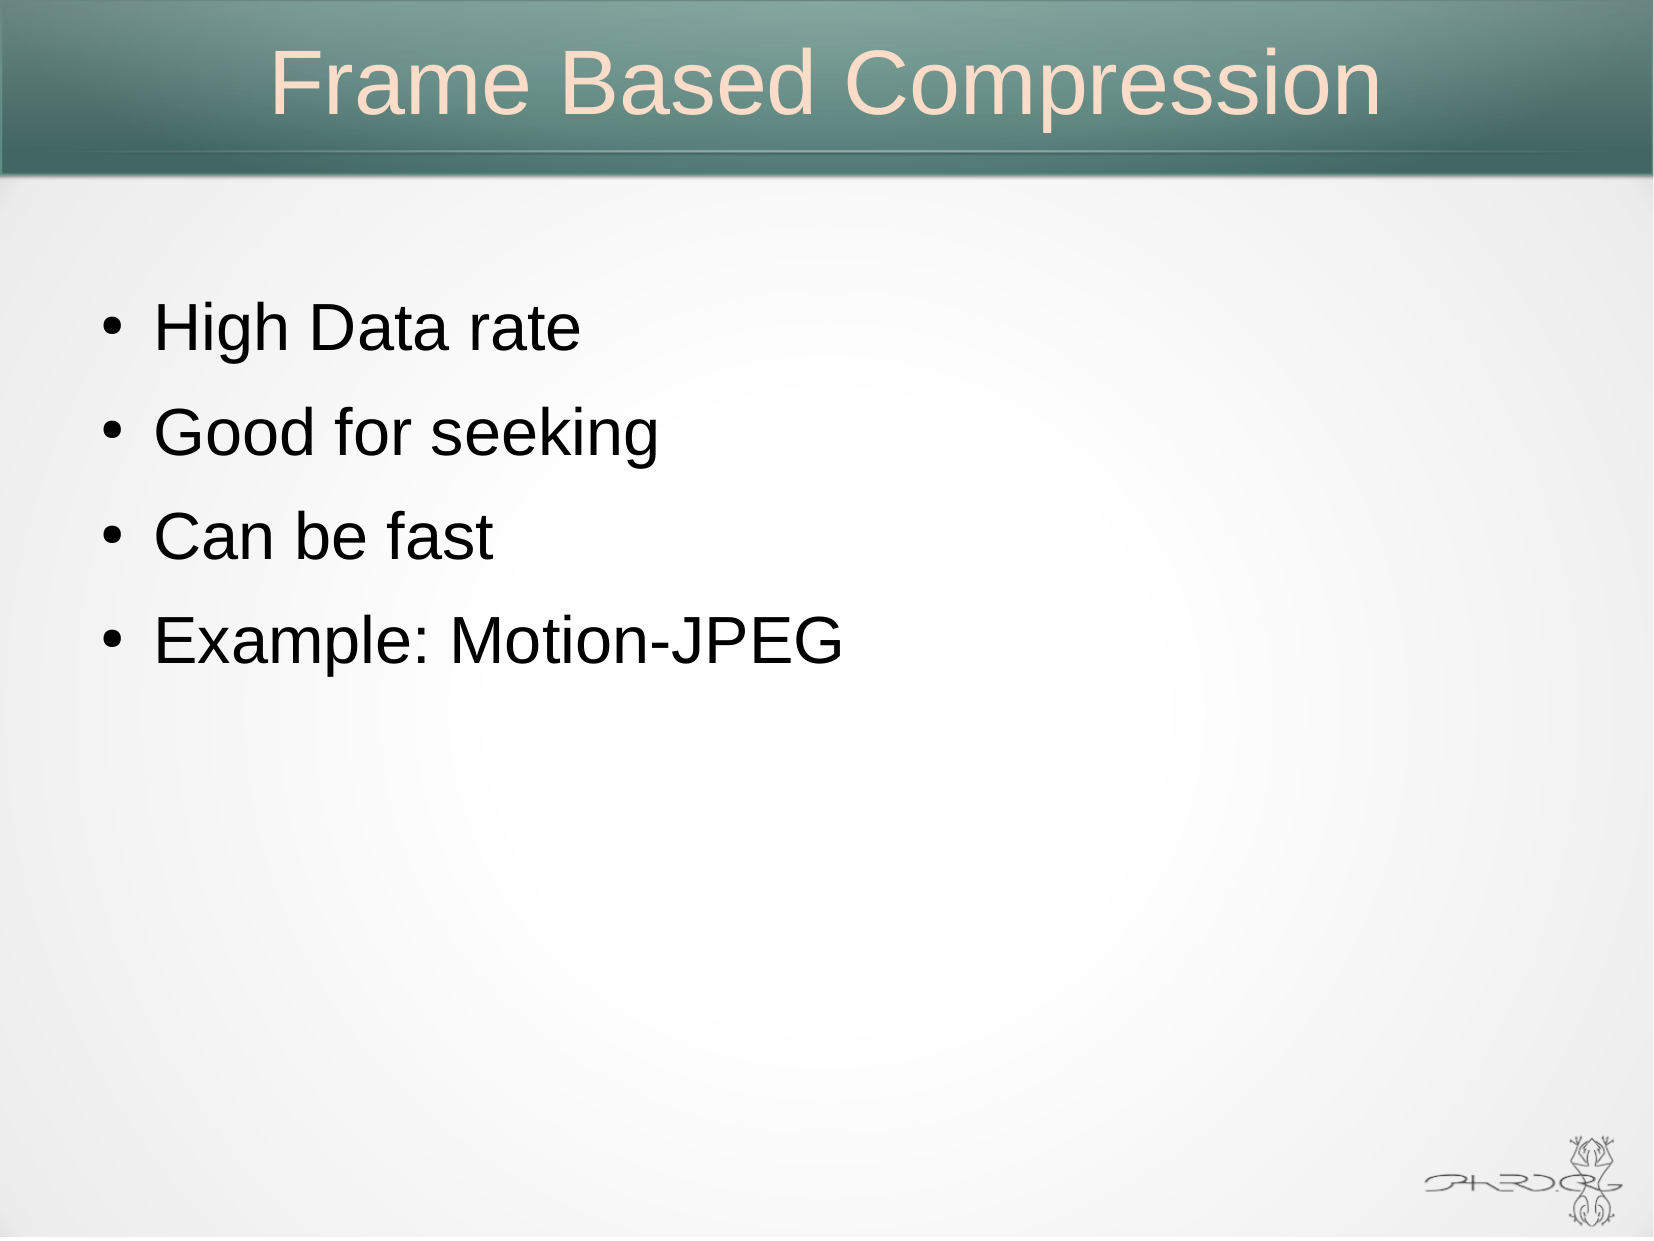

# Frame Based Compression
High Data rate
Good for seeking
Can be fast
Example: Motion-JPEG